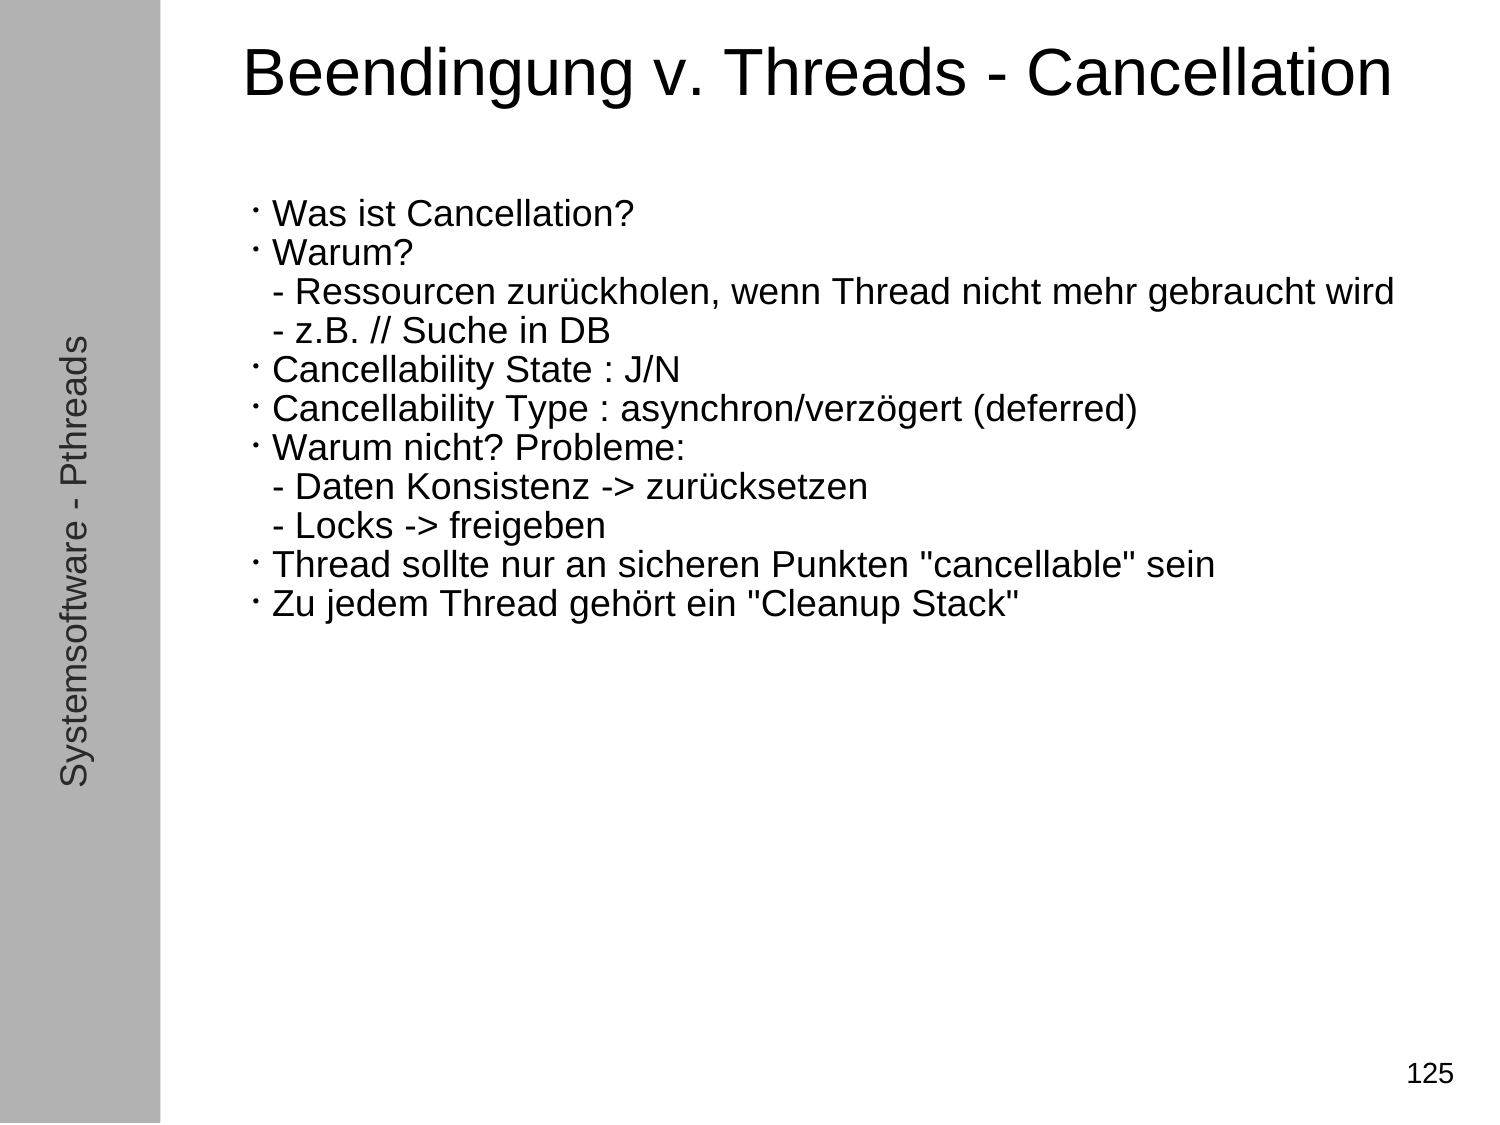

Beendingung v. Threads - Cancellation
Was ist Cancellation?
Warum?
- Ressourcen zurückholen, wenn Thread nicht mehr gebraucht wird
- z.B. // Suche in DB
Cancellability State : J/N
Cancellability Type : asynchron/verzögert (deferred)
Warum nicht? Probleme:
- Daten Konsistenz -> zurücksetzen
- Locks -> freigeben
Thread sollte nur an sicheren Punkten "cancellable" sein
Zu jedem Thread gehört ein "Cleanup Stack"
Systemsoftware - Pthreads